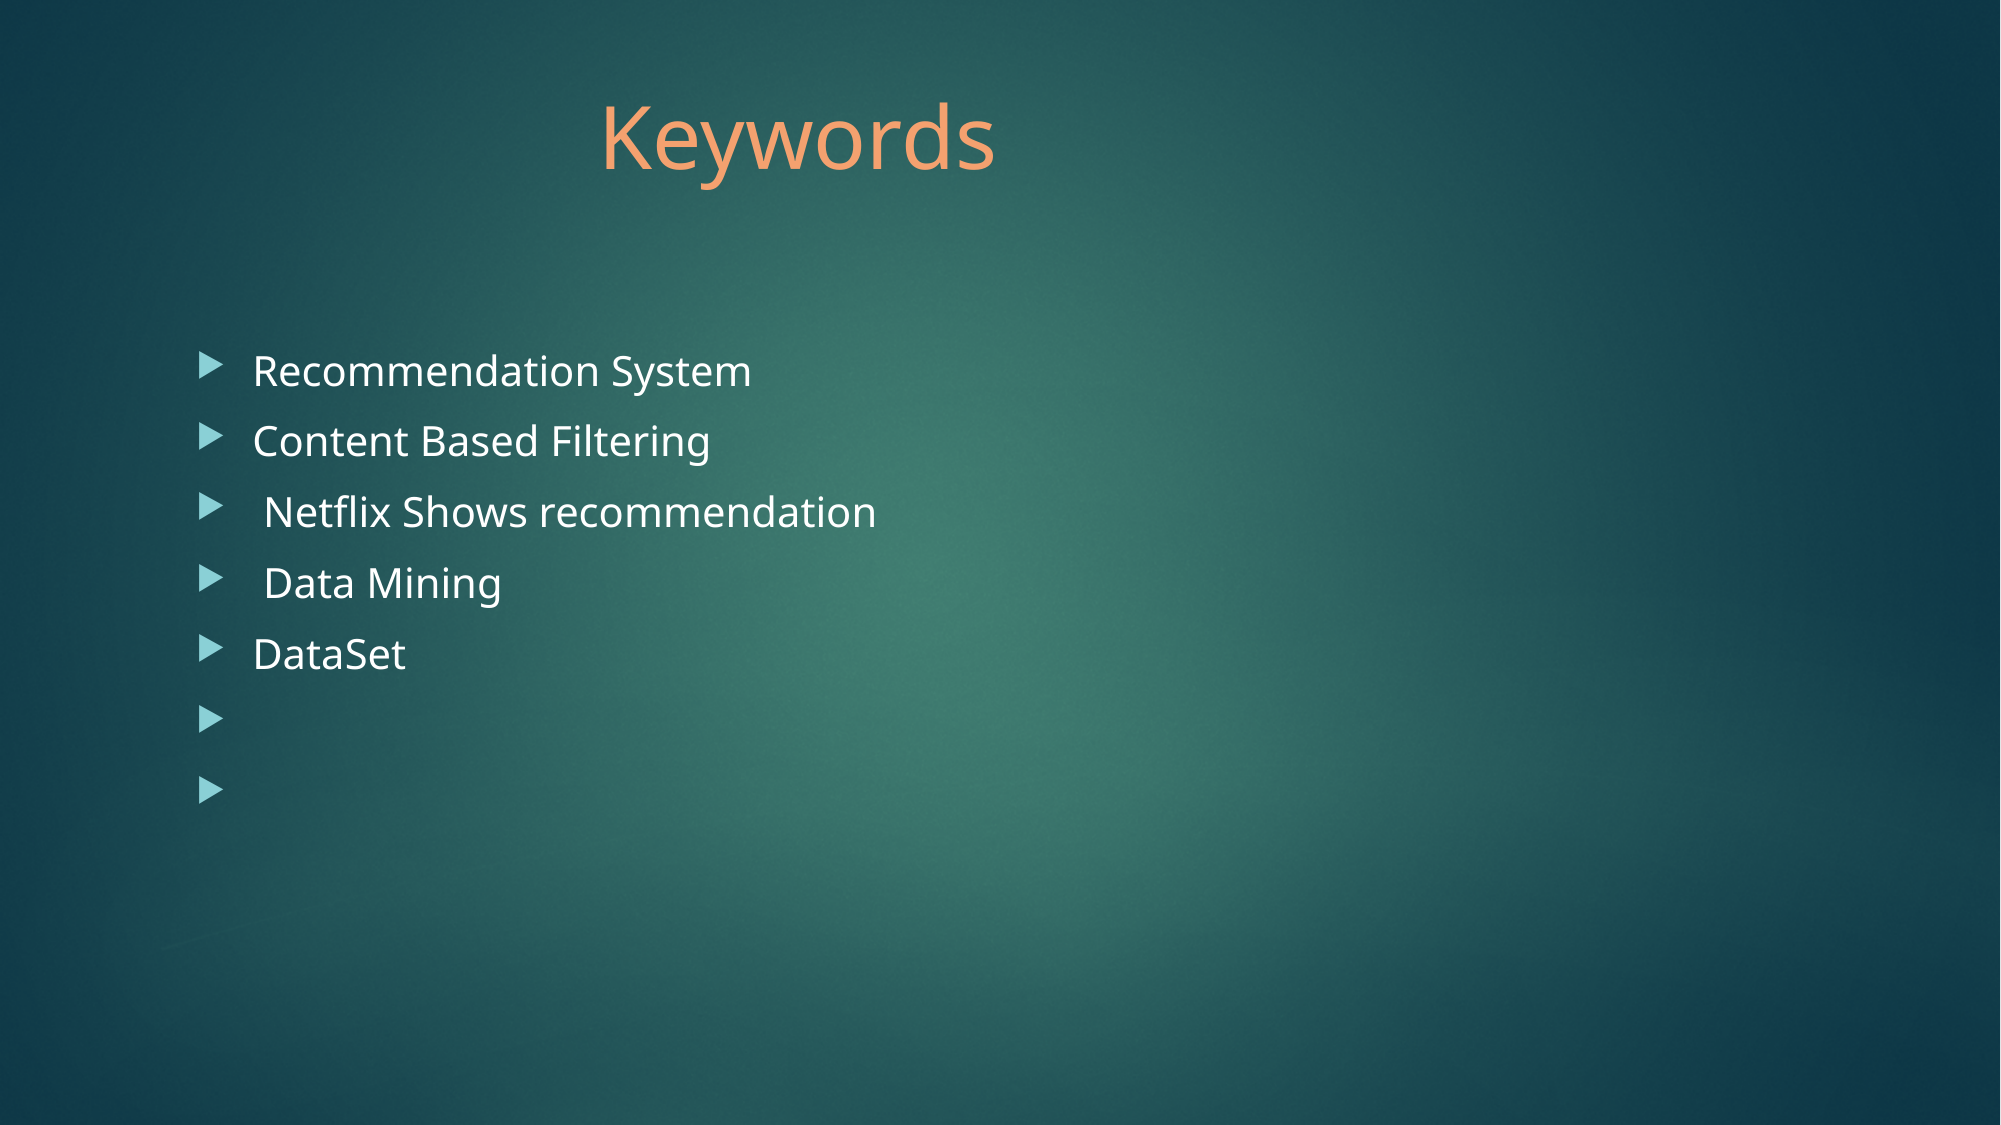

# Keywords
Recommendation System
Content Based Filtering
 Netflix Shows recommendation
 Data Mining
DataSet